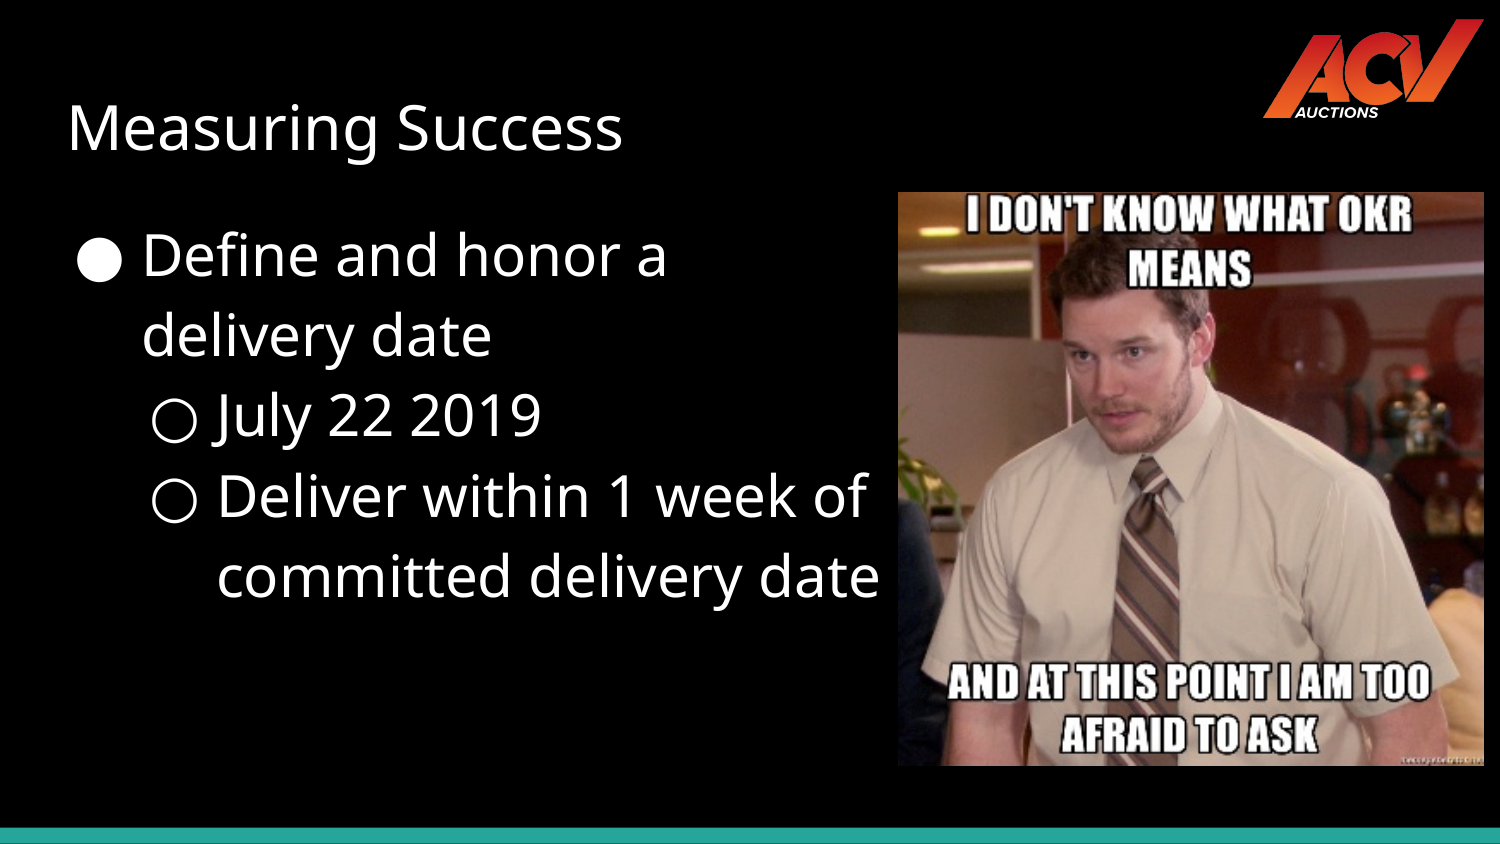

# Measuring Success
Define and honor a delivery date
July 22 2019
Deliver within 1 week of committed delivery date